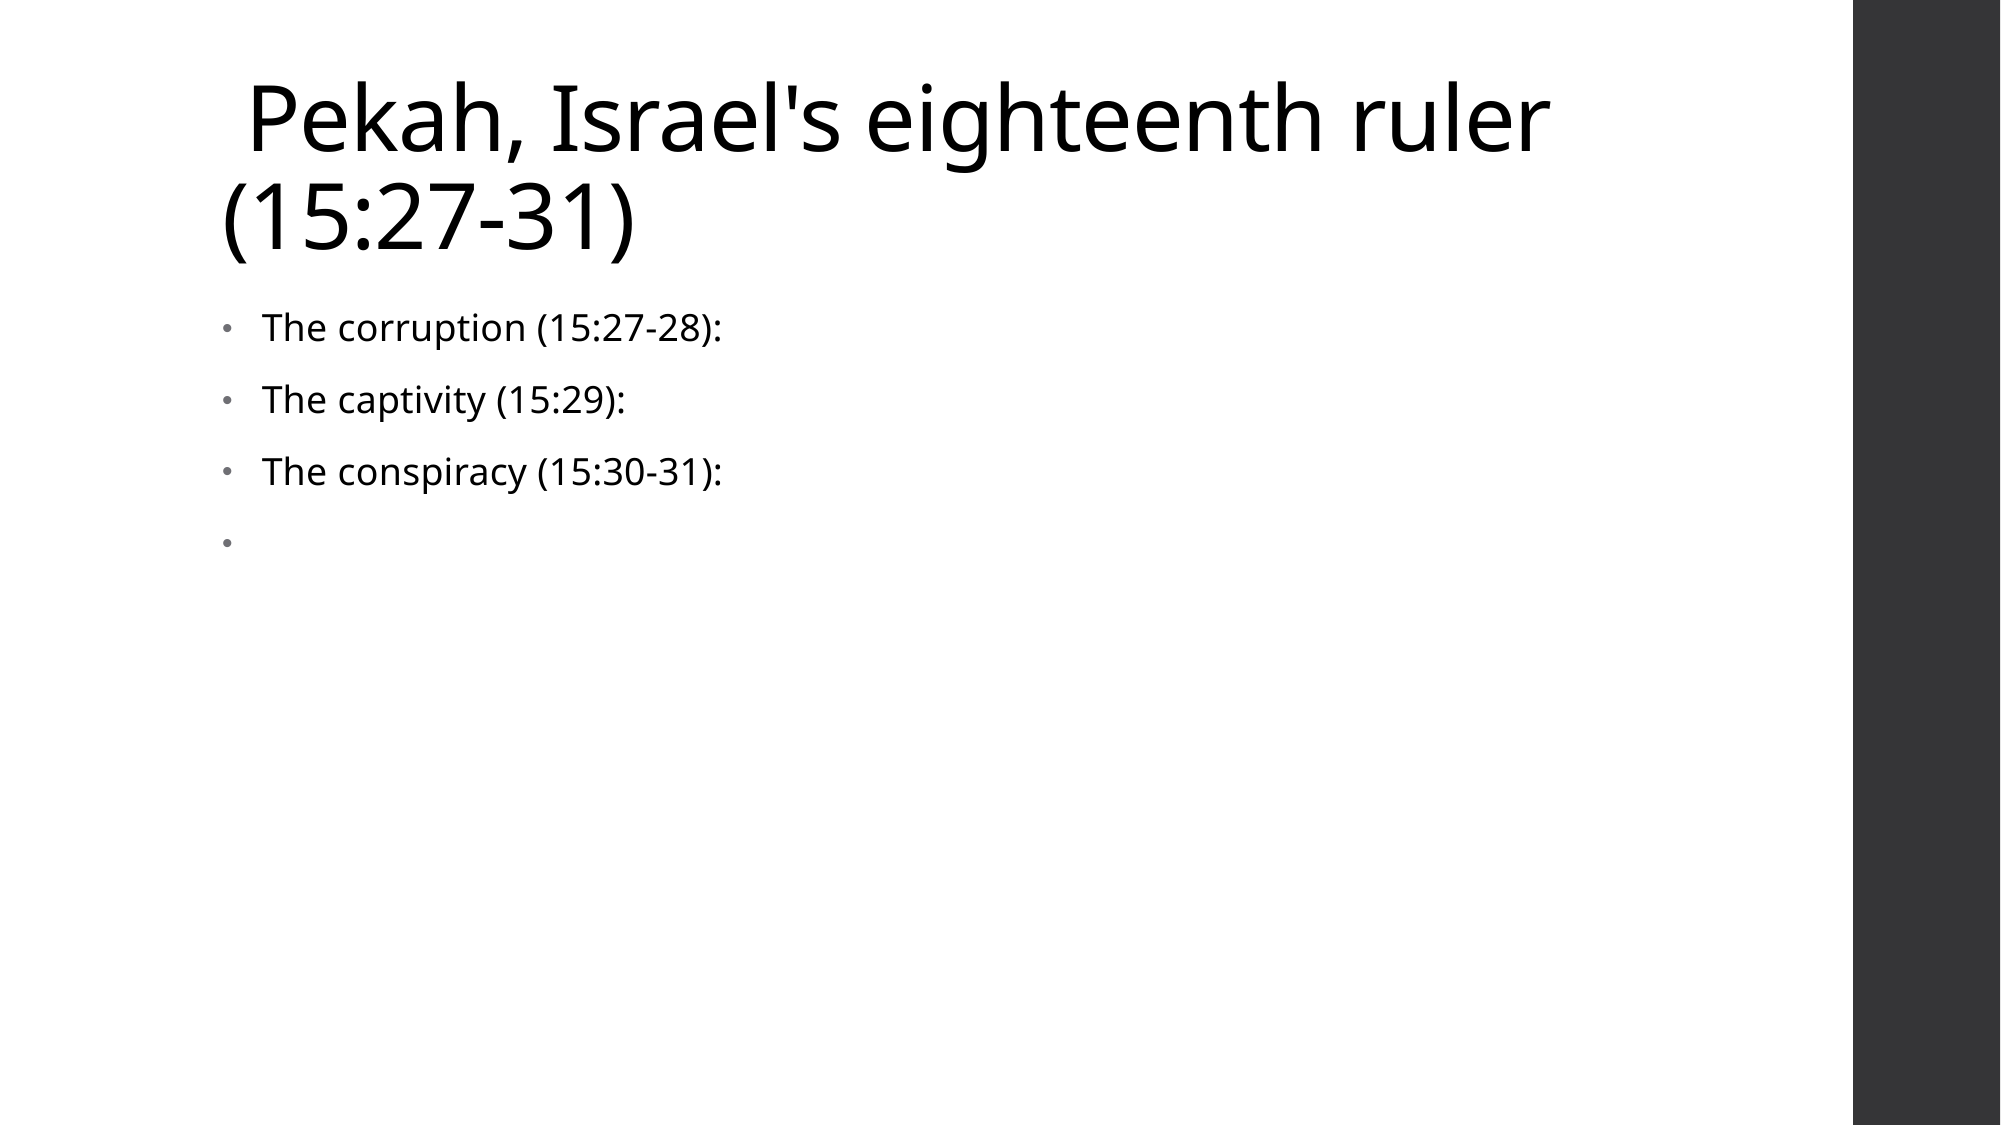

# Pekah, Israel's eighteenth ruler (15:27-31)
 The corruption (15:27-28):
 The captivity (15:29):
 The conspiracy (15:30-31):